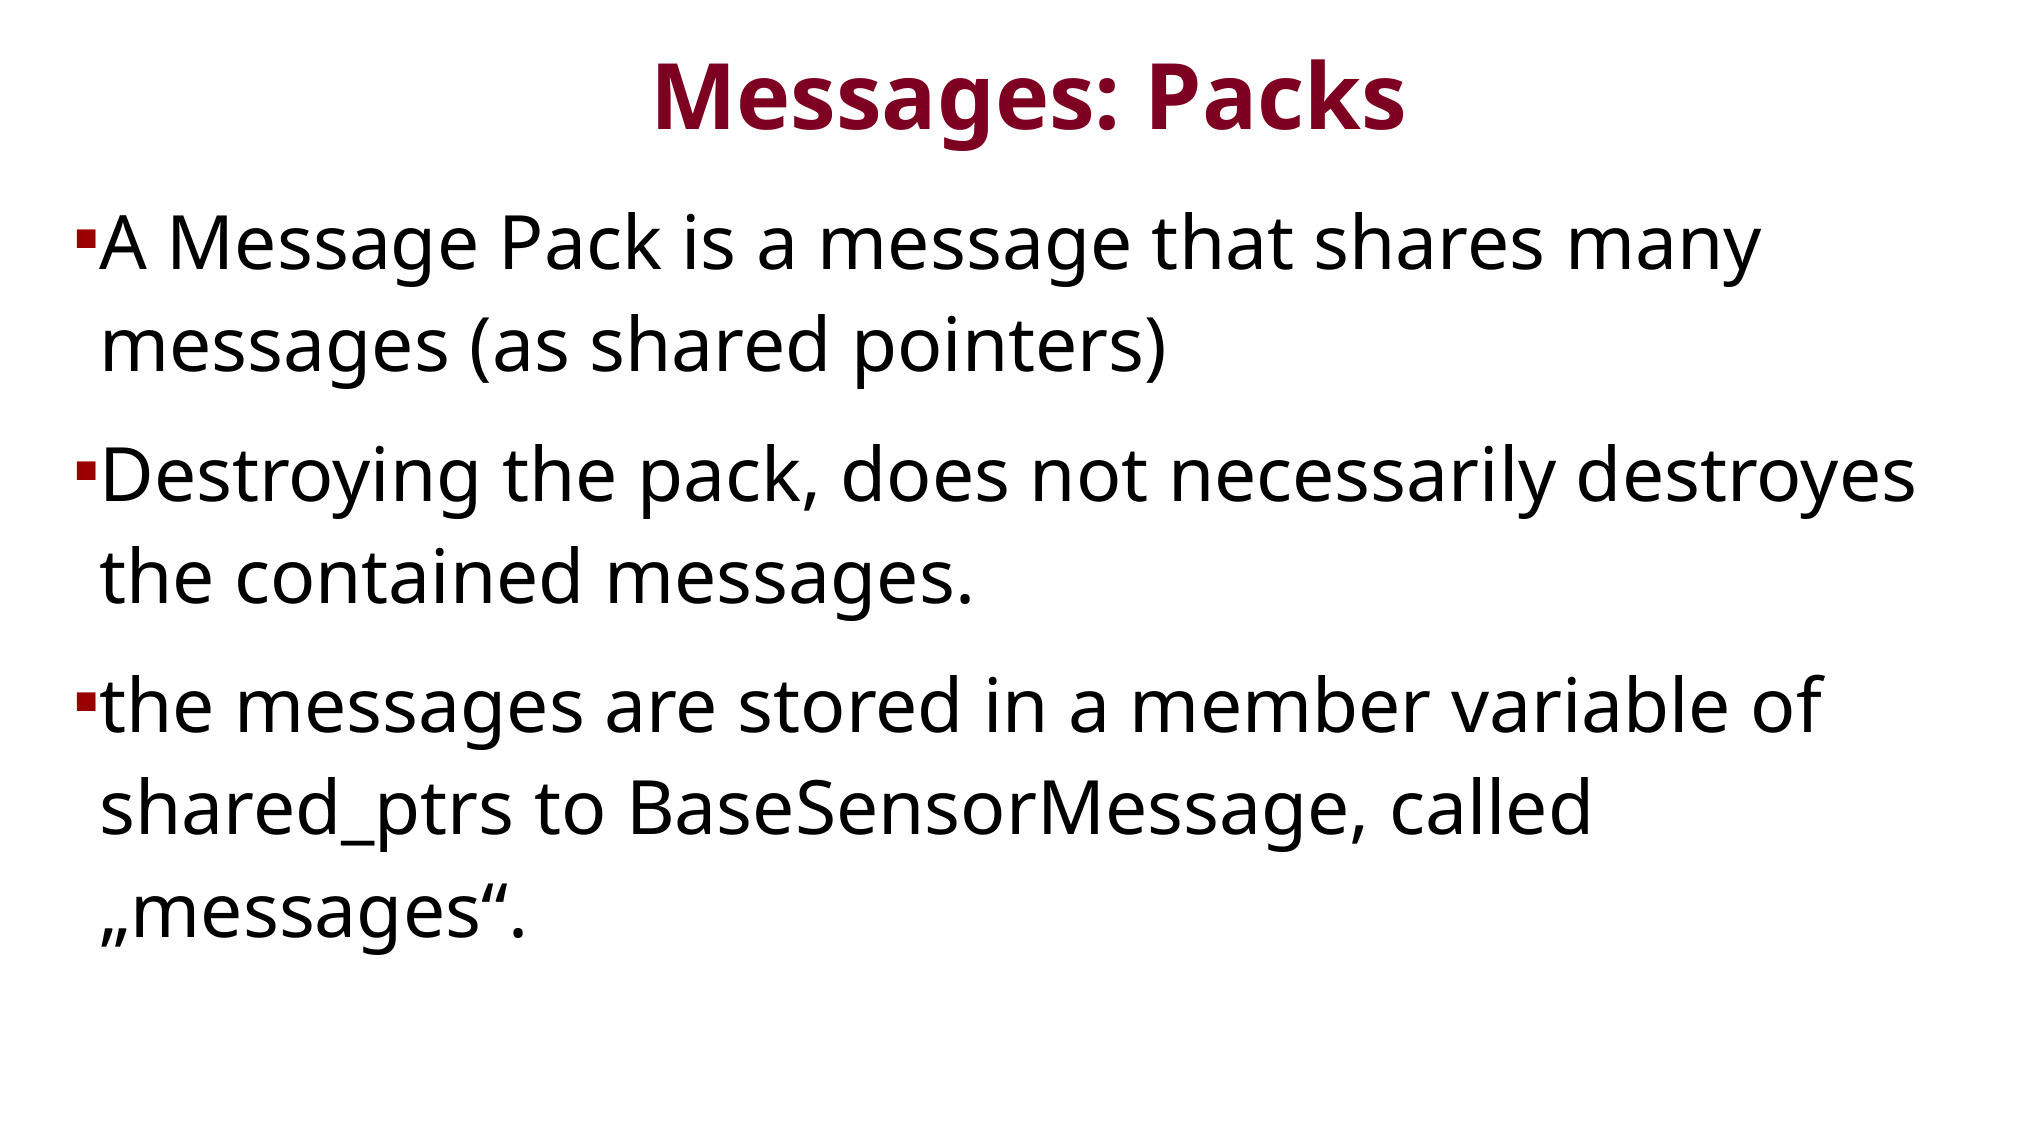

# Messages: Packs
A Message Pack is a message that shares many messages (as shared pointers)
Destroying the pack, does not necessarily destroyes the contained messages.
the messages are stored in a member variable of shared_ptrs to BaseSensorMessage, called „messages“.